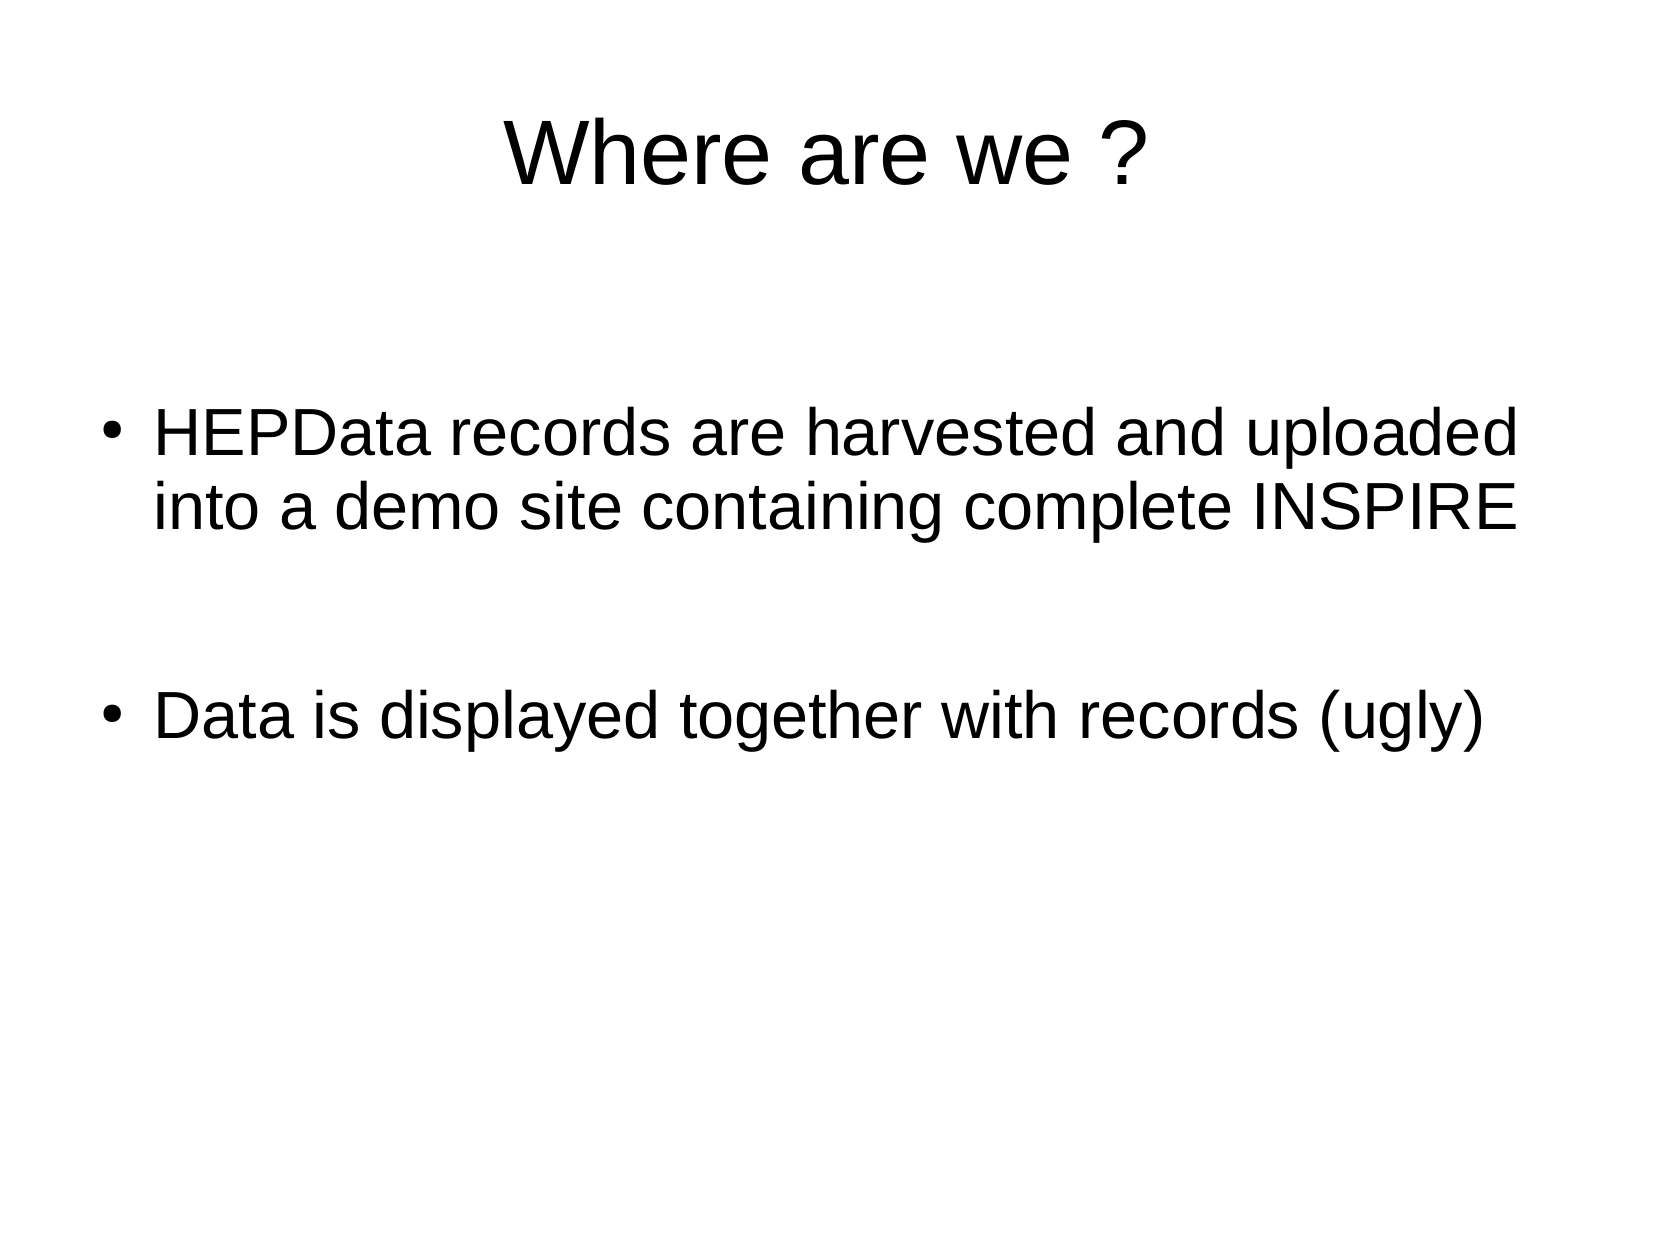

# Where are we ?
HEPData records are harvested and uploaded into a demo site containing complete INSPIRE
Data is displayed together with records (ugly)